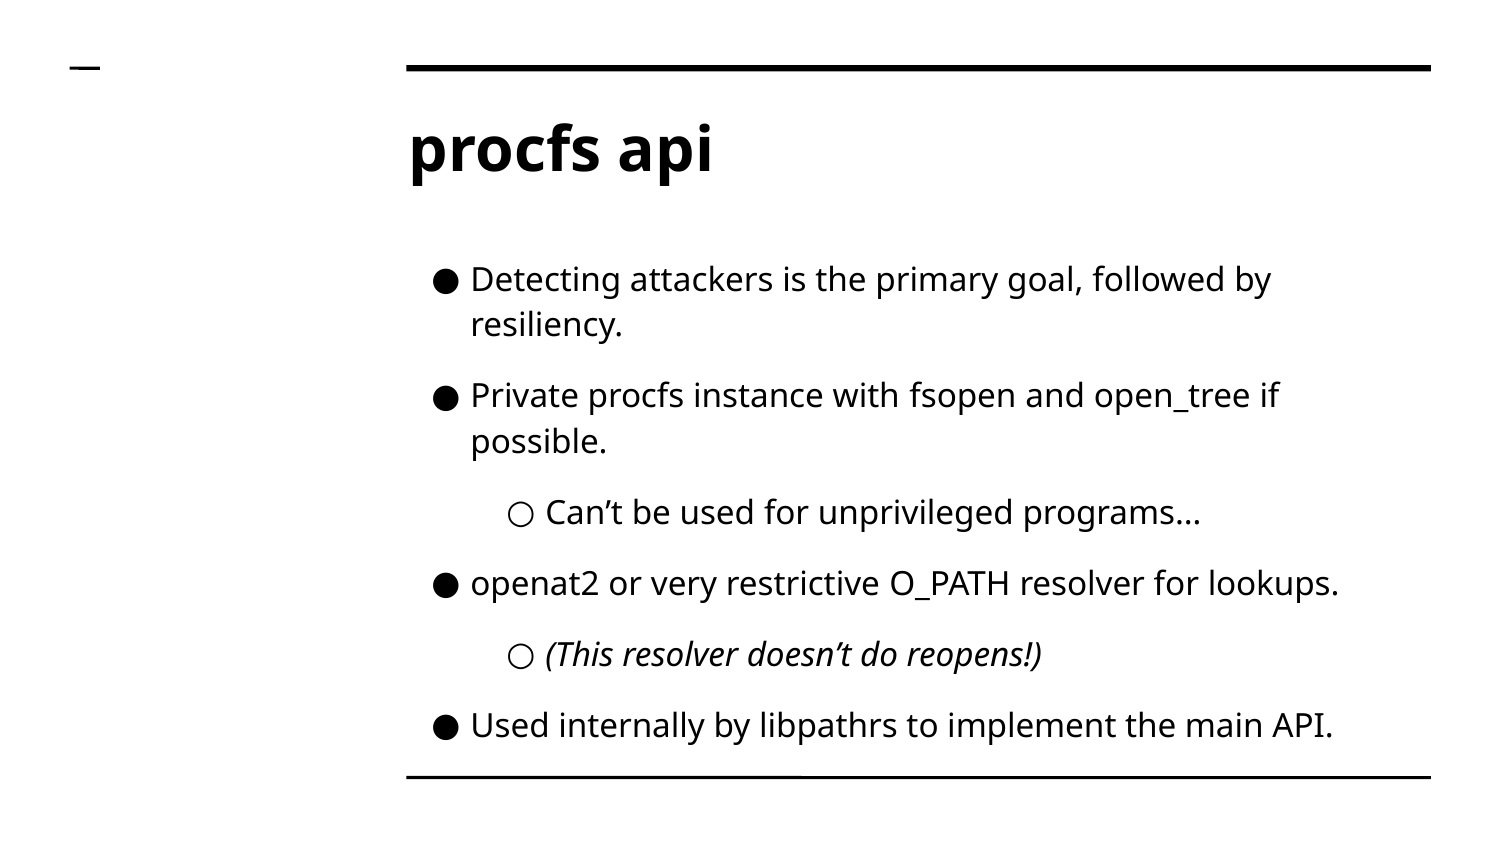

# procfs api
Detecting attackers is the primary goal, followed by resiliency.
Private procfs instance with fsopen and open_tree if possible.
Can’t be used for unprivileged programs…
openat2 or very restrictive O_PATH resolver for lookups.
(This resolver doesn’t do reopens!)
Used internally by libpathrs to implement the main API.